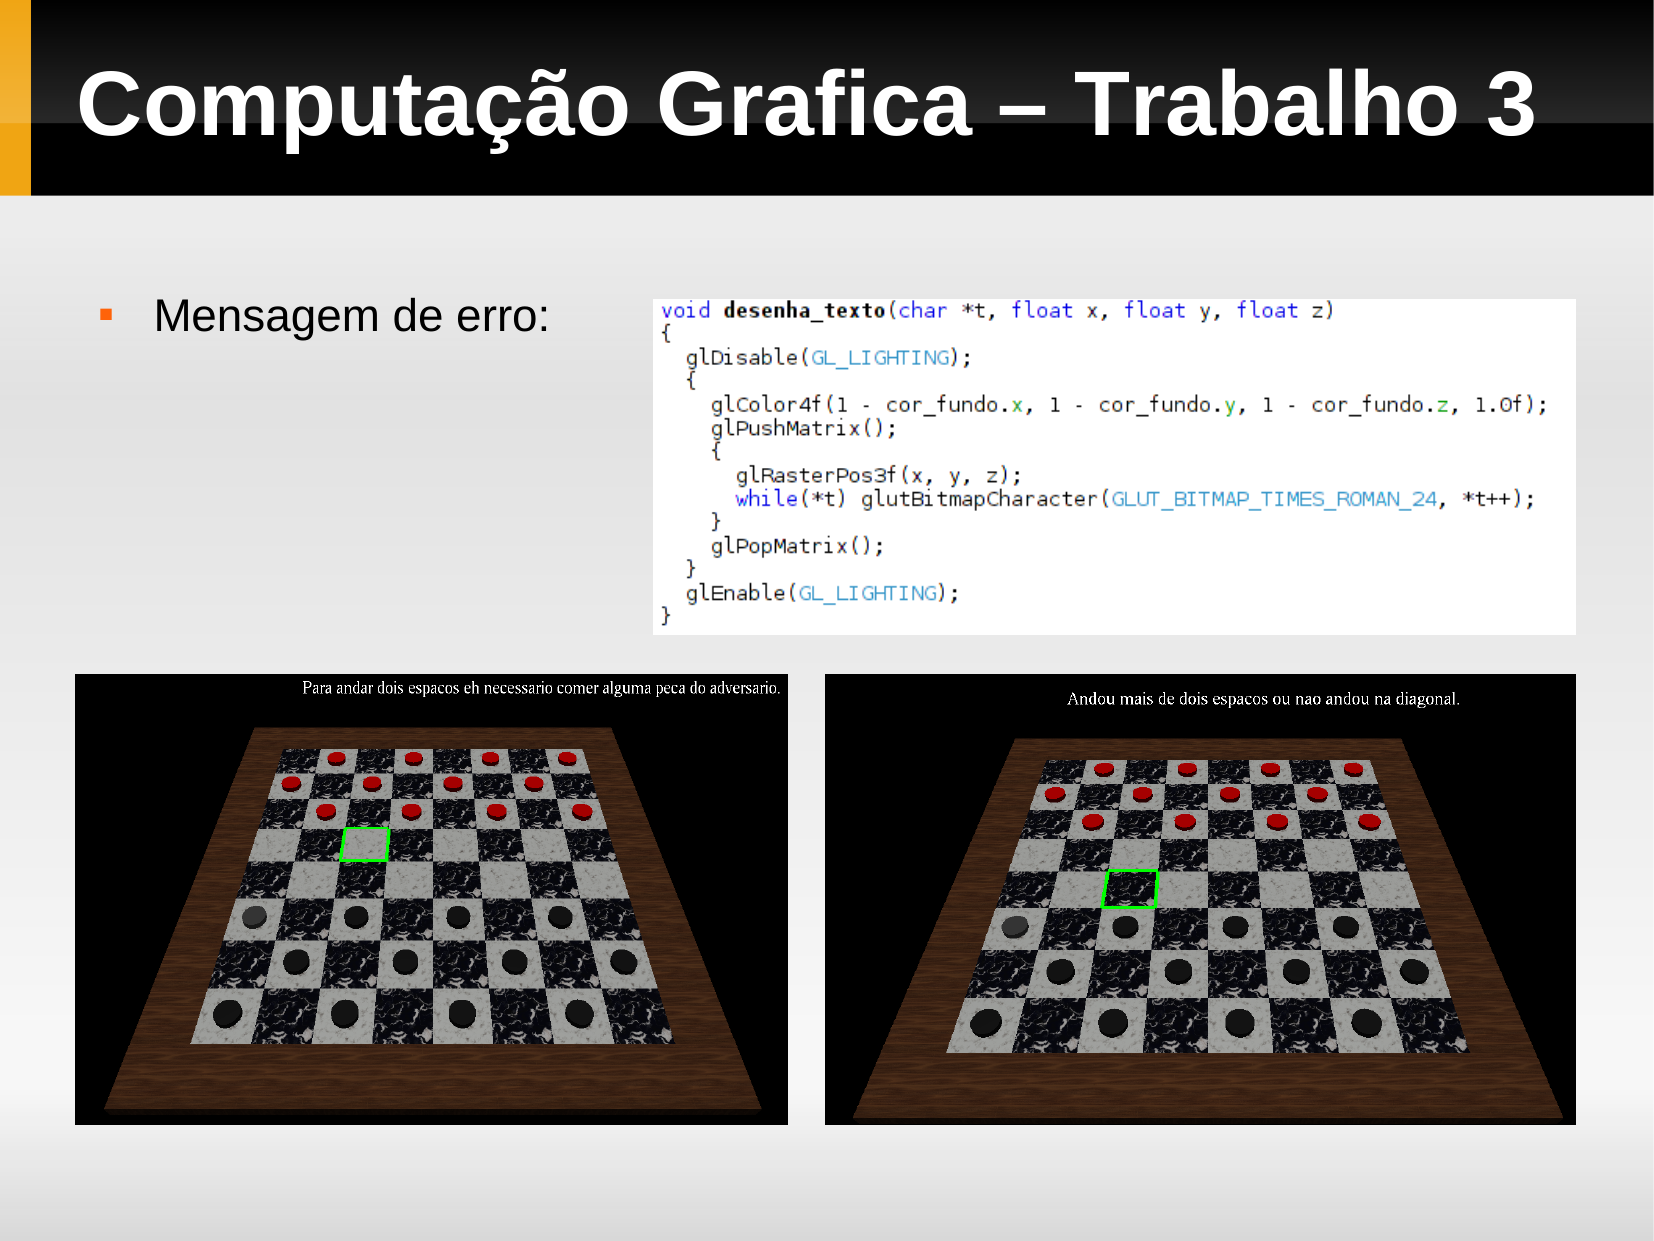

# Computação Grafica – Trabalho 3
Mensagem de erro: